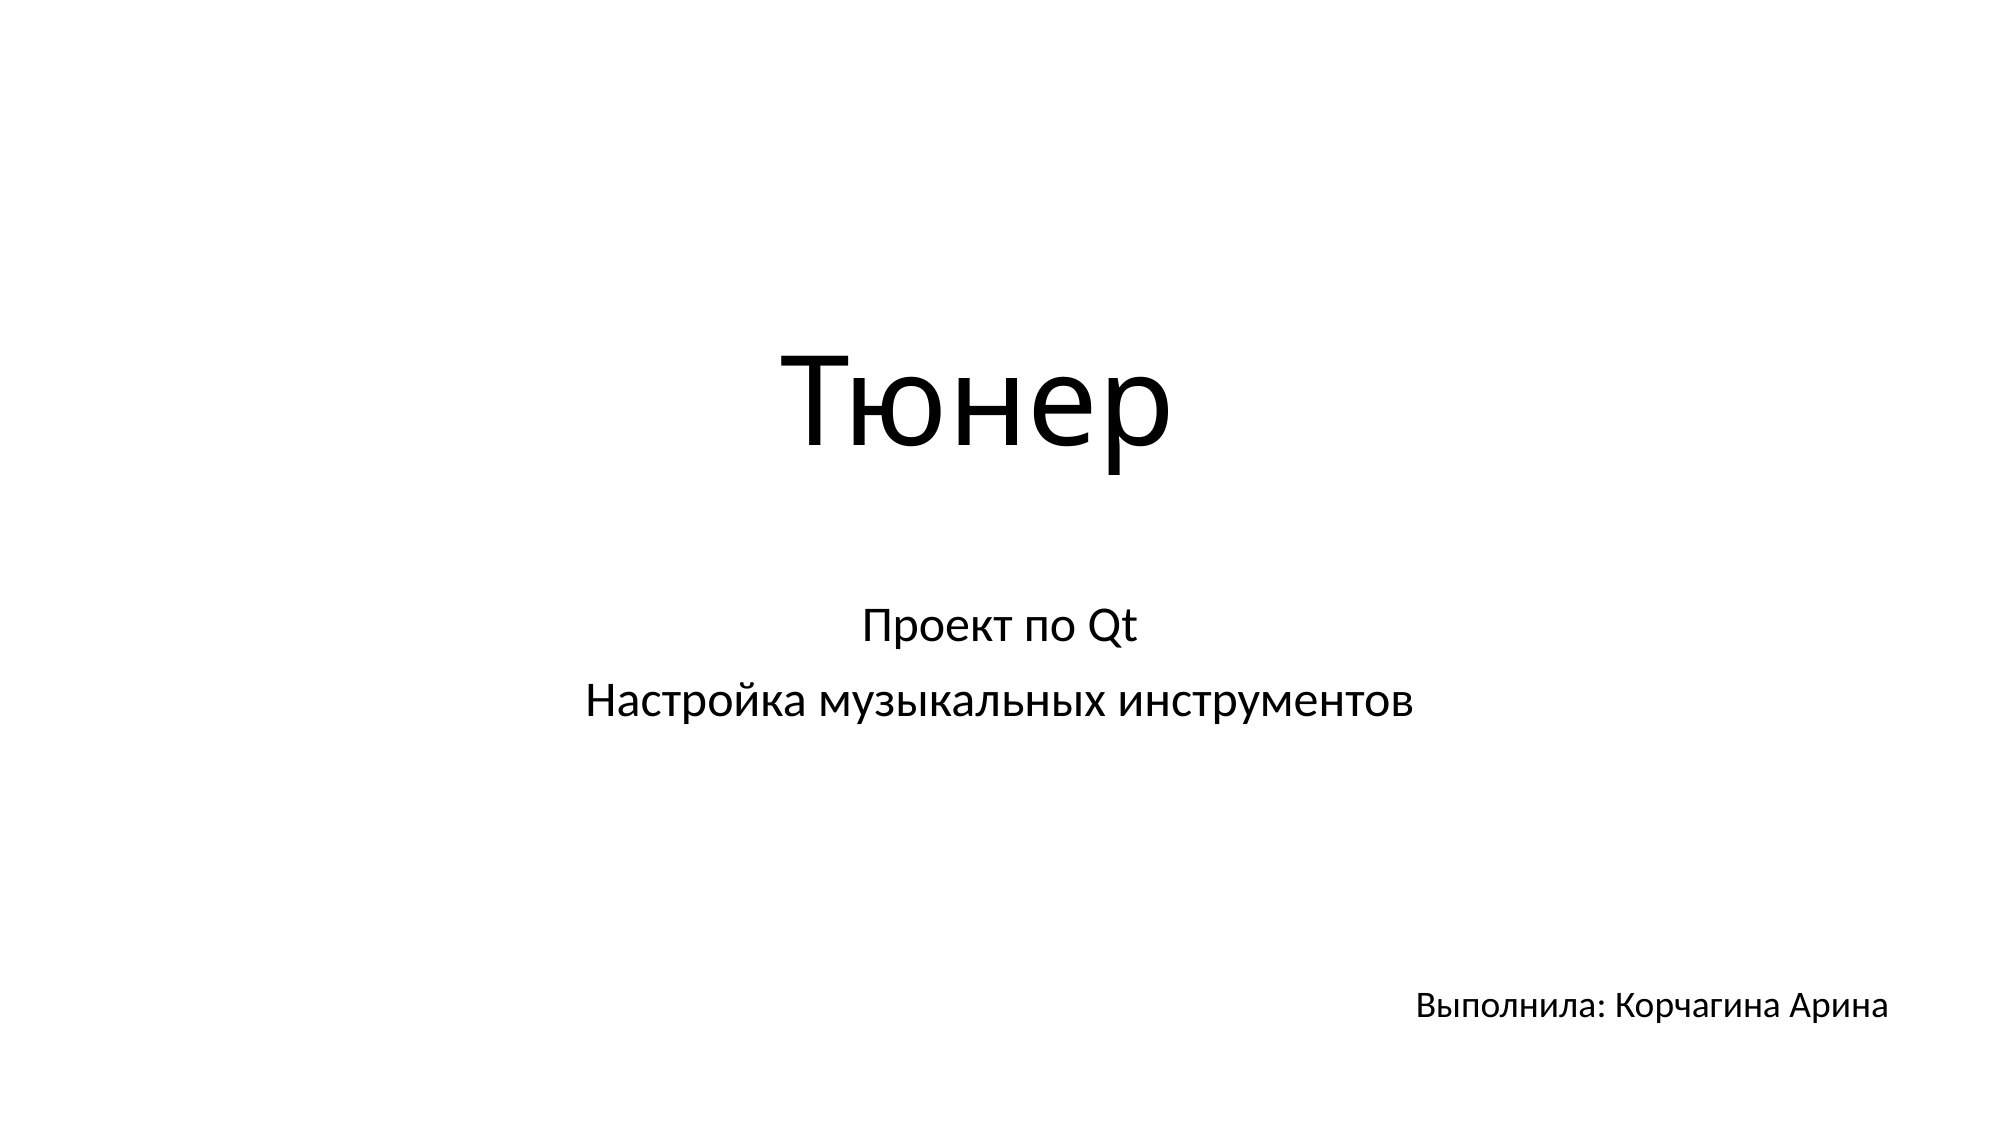

# Тюнер
Проект по Qt
Настройка музыкальных инструментов
Выполнила: Корчагина Арина